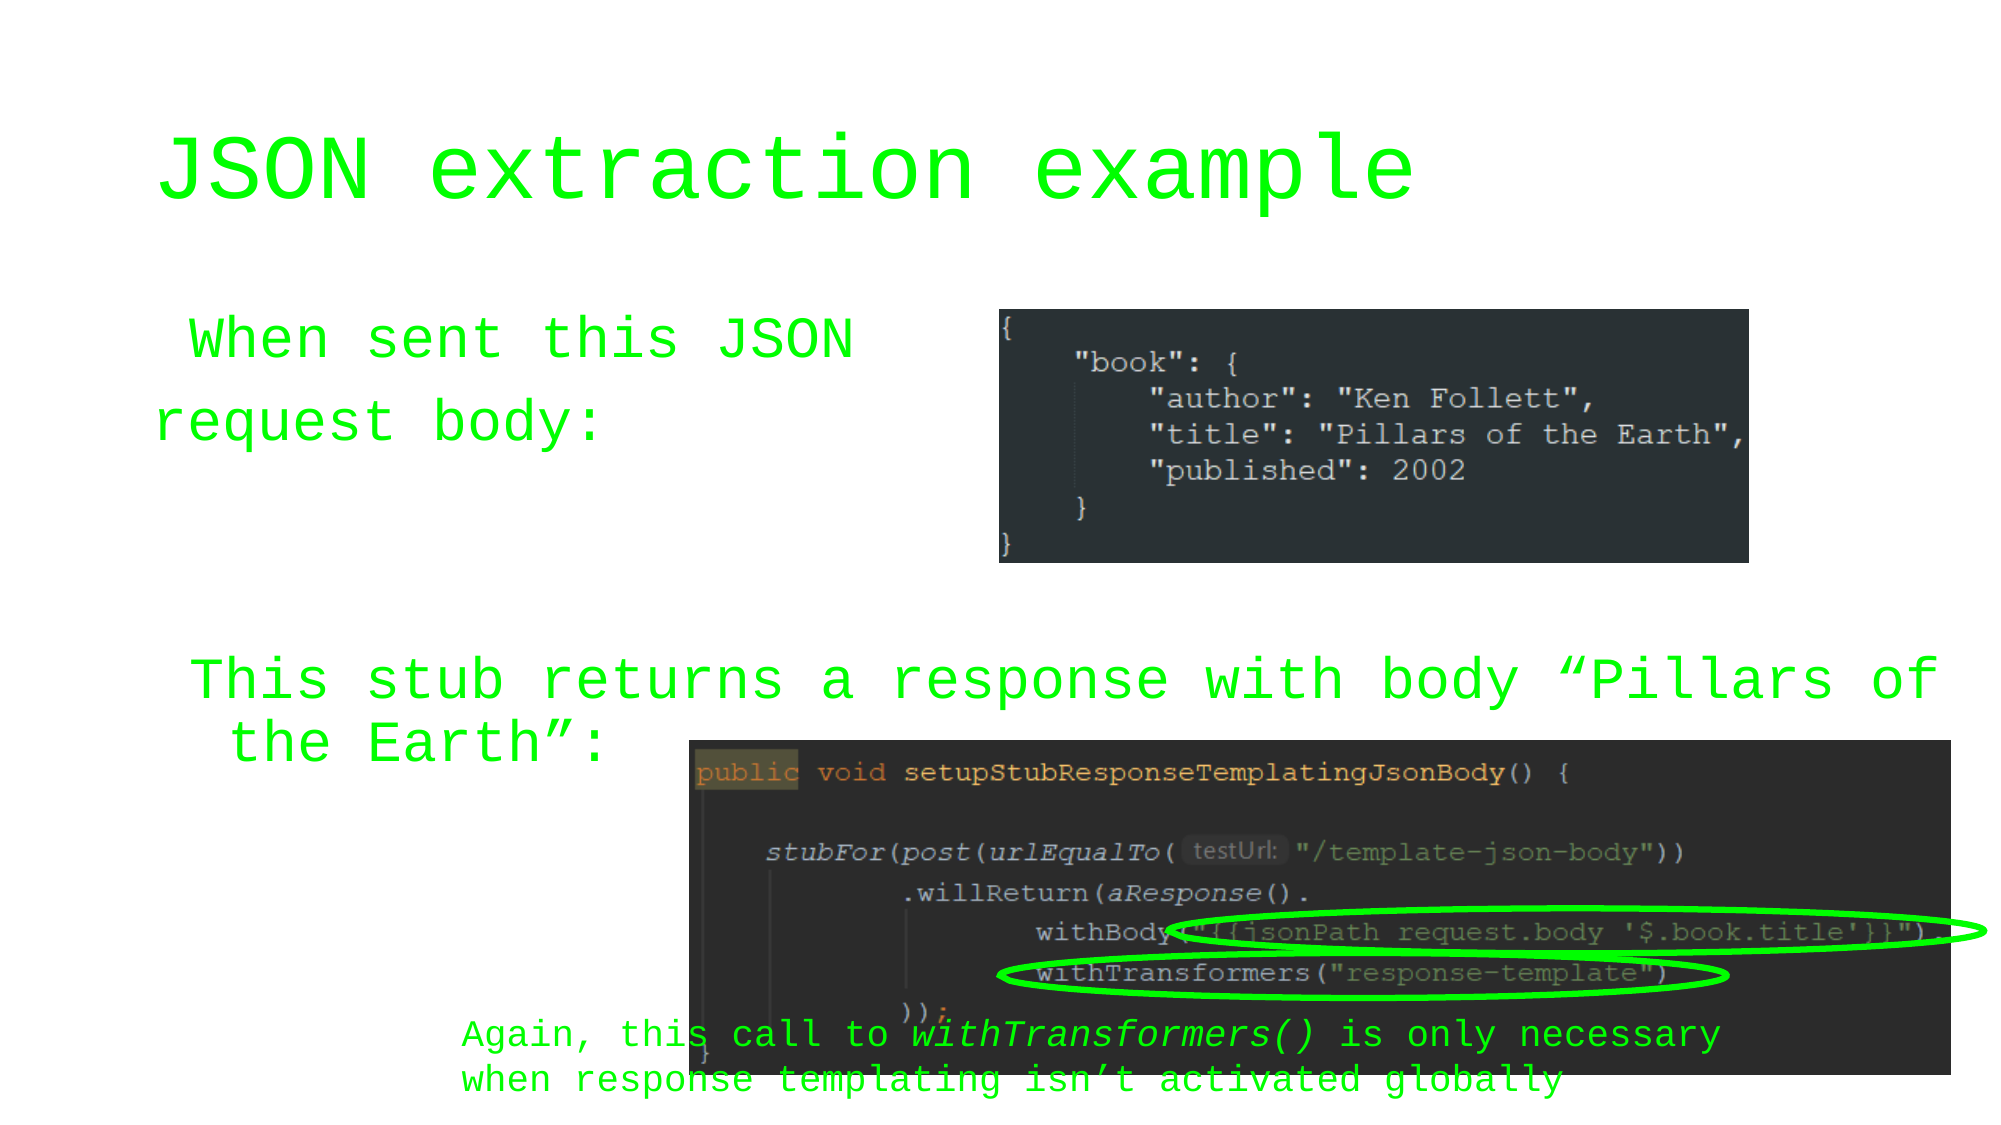

# JSON extraction example
When sent this JSON
request body:
This stub returns a response with body “Pillars of the Earth”:
Again, this call to withTransformers() is only necessary when response templating isn’t activated globally